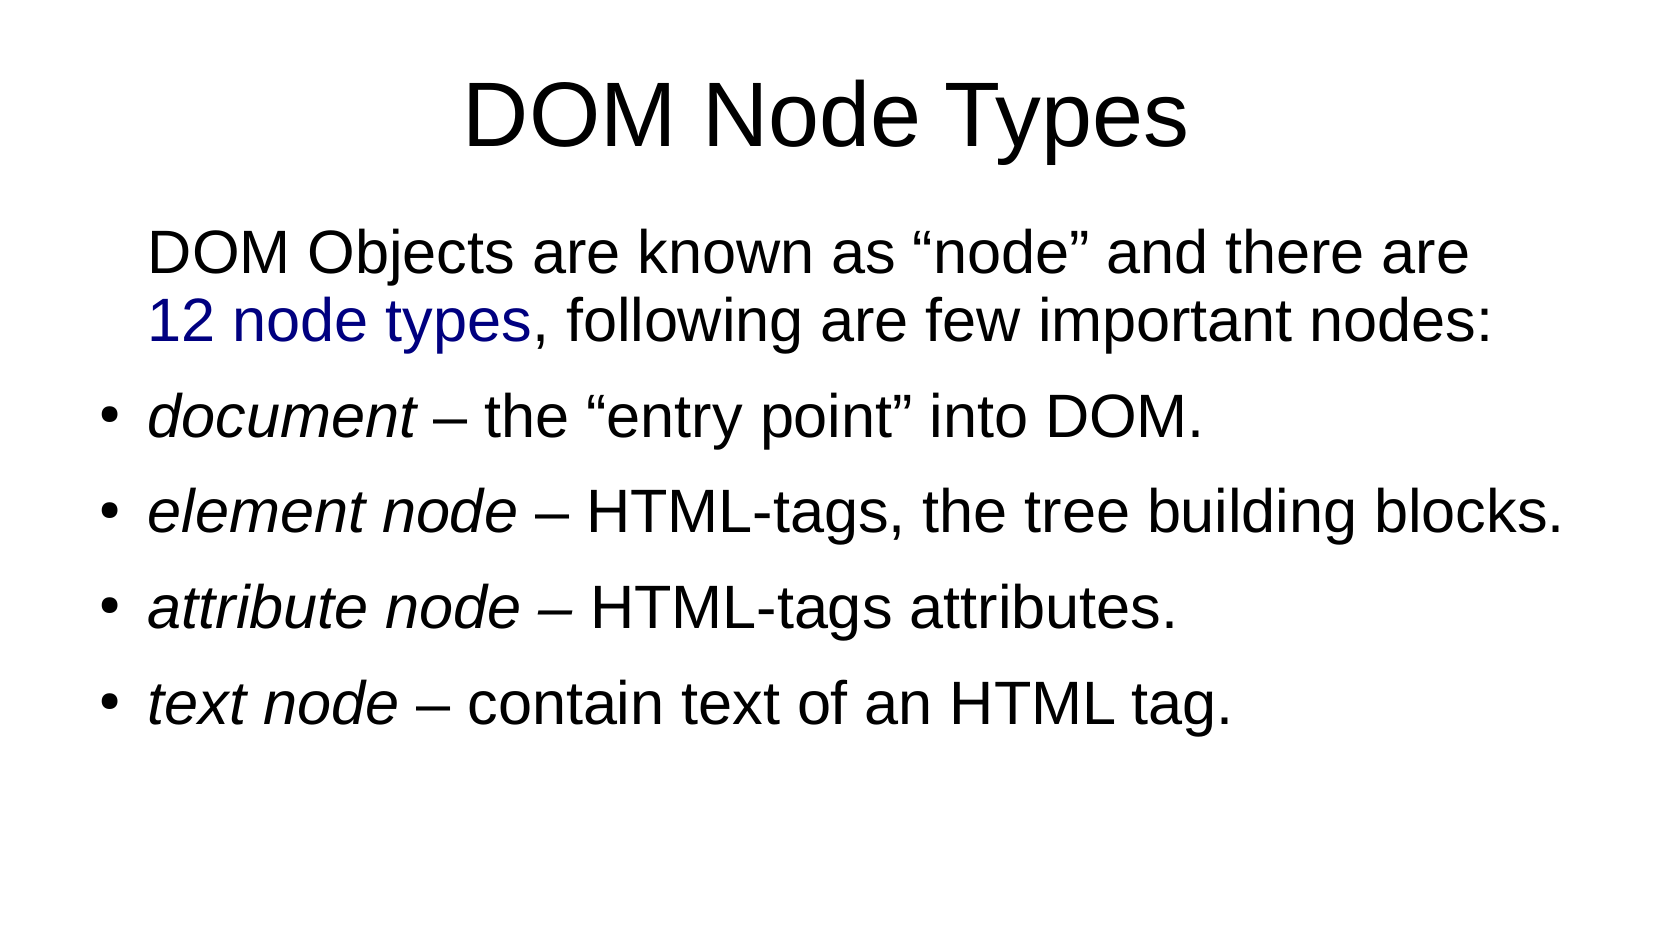

# DOM Node Types
DOM Objects are known as “node” and there are 12 node types, following are few important nodes:
document – the “entry point” into DOM.
element node – HTML-tags, the tree building blocks.
attribute node – HTML-tags attributes.
text node – contain text of an HTML tag.